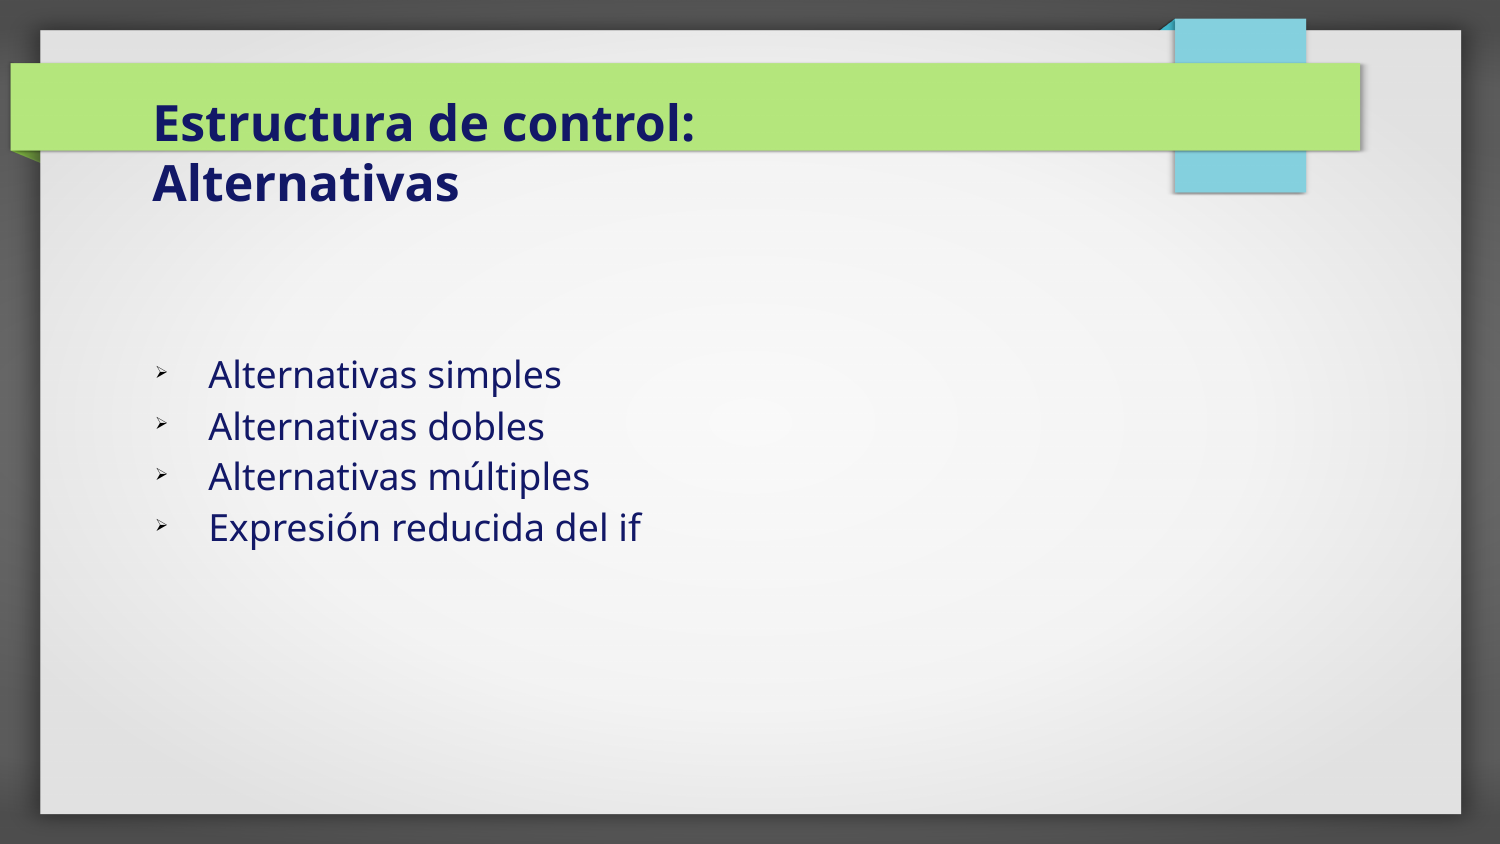

# Estructura de control: Alternativas
Alternativas simples
Alternativas dobles
Alternativas múltiples
Expresión reducida del if